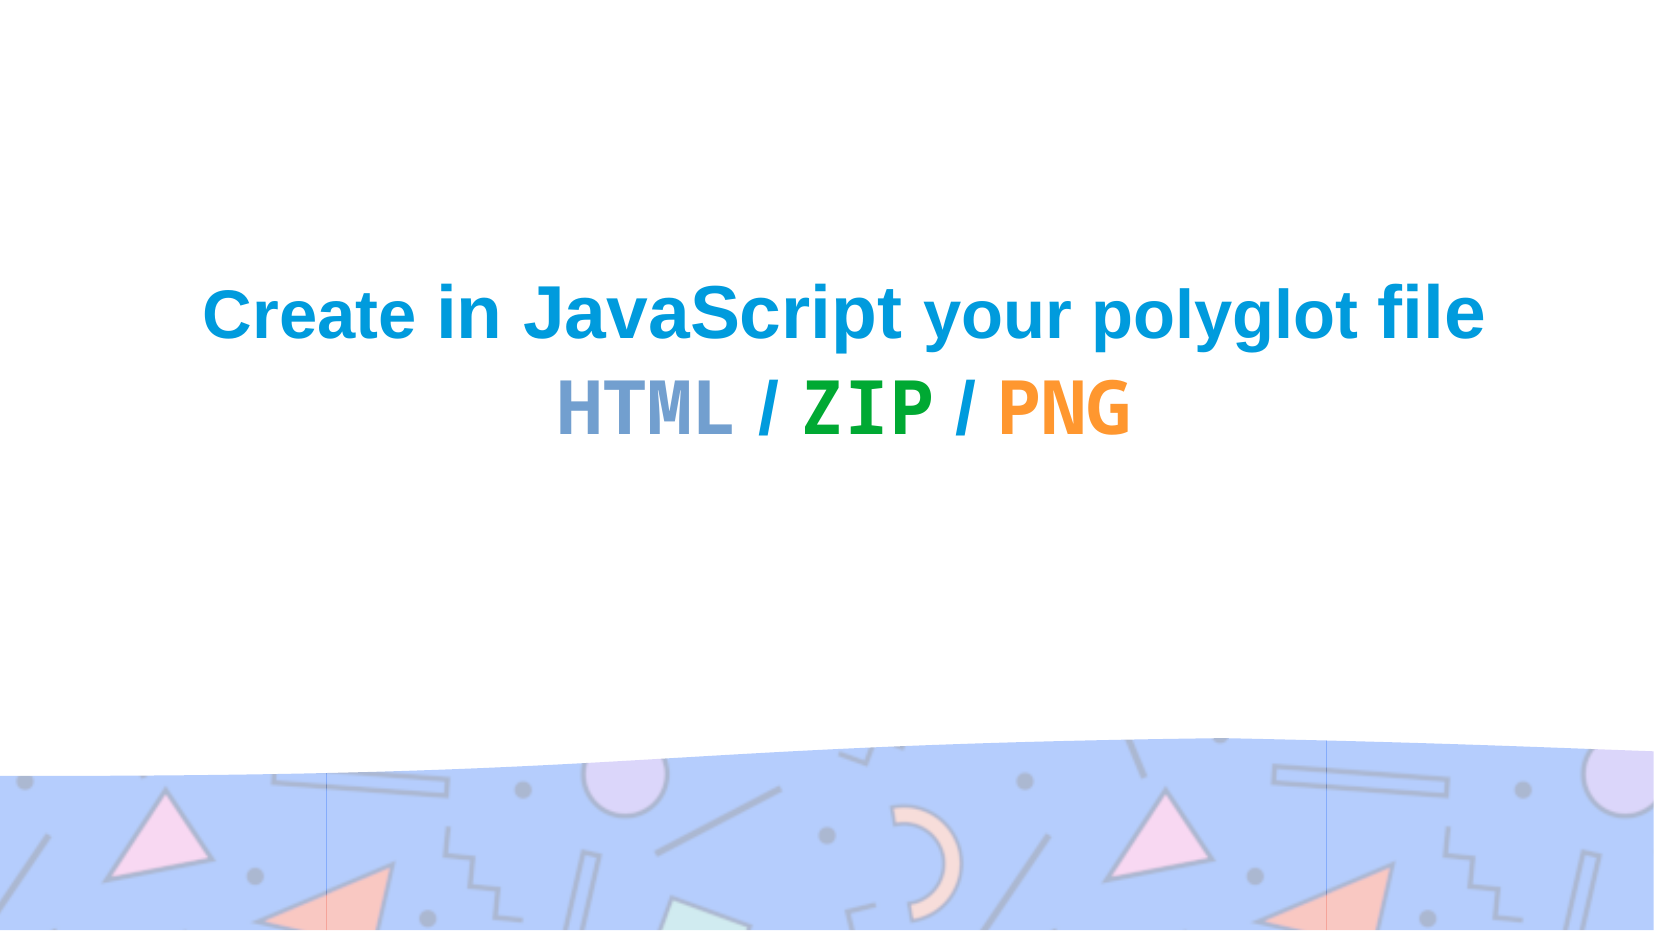

# Create in JavaScript your polyglot file HTML / ZIP / PNG